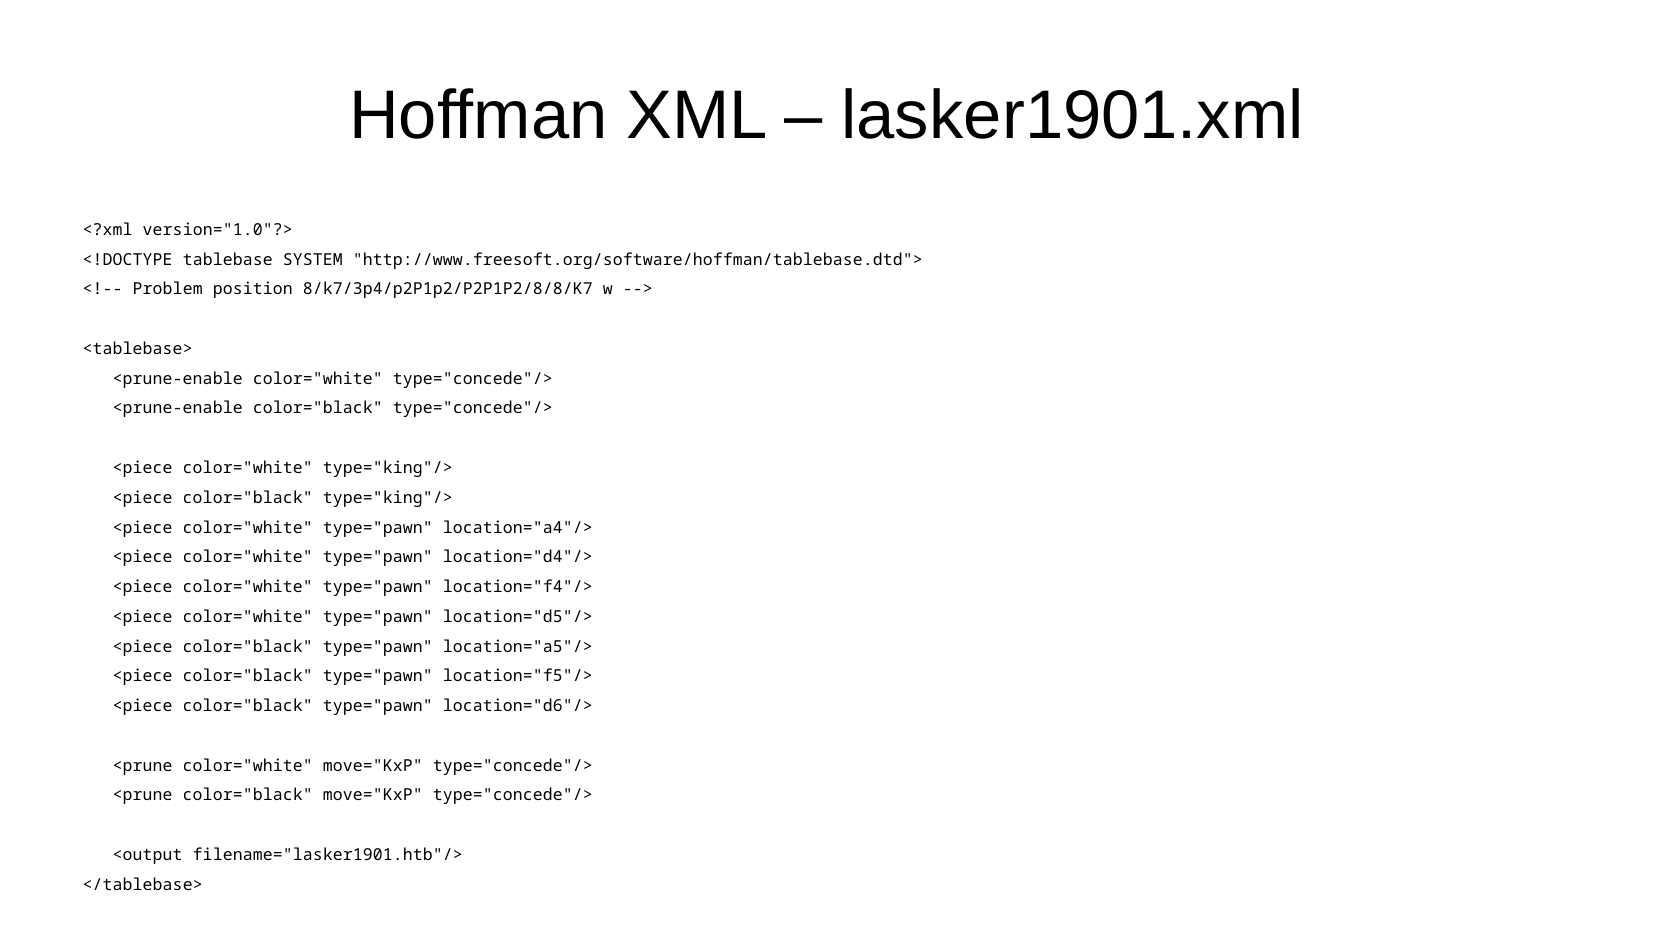

# Hoffman XML – lasker1901.xml
<?xml version="1.0"?>
<!DOCTYPE tablebase SYSTEM "http://www.freesoft.org/software/hoffman/tablebase.dtd">
<!-- Problem position 8/k7/3p4/p2P1p2/P2P1P2/8/8/K7 w -->
<tablebase>
 <prune-enable color="white" type="concede"/>
 <prune-enable color="black" type="concede"/>
 <piece color="white" type="king"/>
 <piece color="black" type="king"/>
 <piece color="white" type="pawn" location="a4"/>
 <piece color="white" type="pawn" location="d4"/>
 <piece color="white" type="pawn" location="f4"/>
 <piece color="white" type="pawn" location="d5"/>
 <piece color="black" type="pawn" location="a5"/>
 <piece color="black" type="pawn" location="f5"/>
 <piece color="black" type="pawn" location="d6"/>
 <prune color="white" move="KxP" type="concede"/>
 <prune color="black" move="KxP" type="concede"/>
 <output filename="lasker1901.htb"/>
</tablebase>